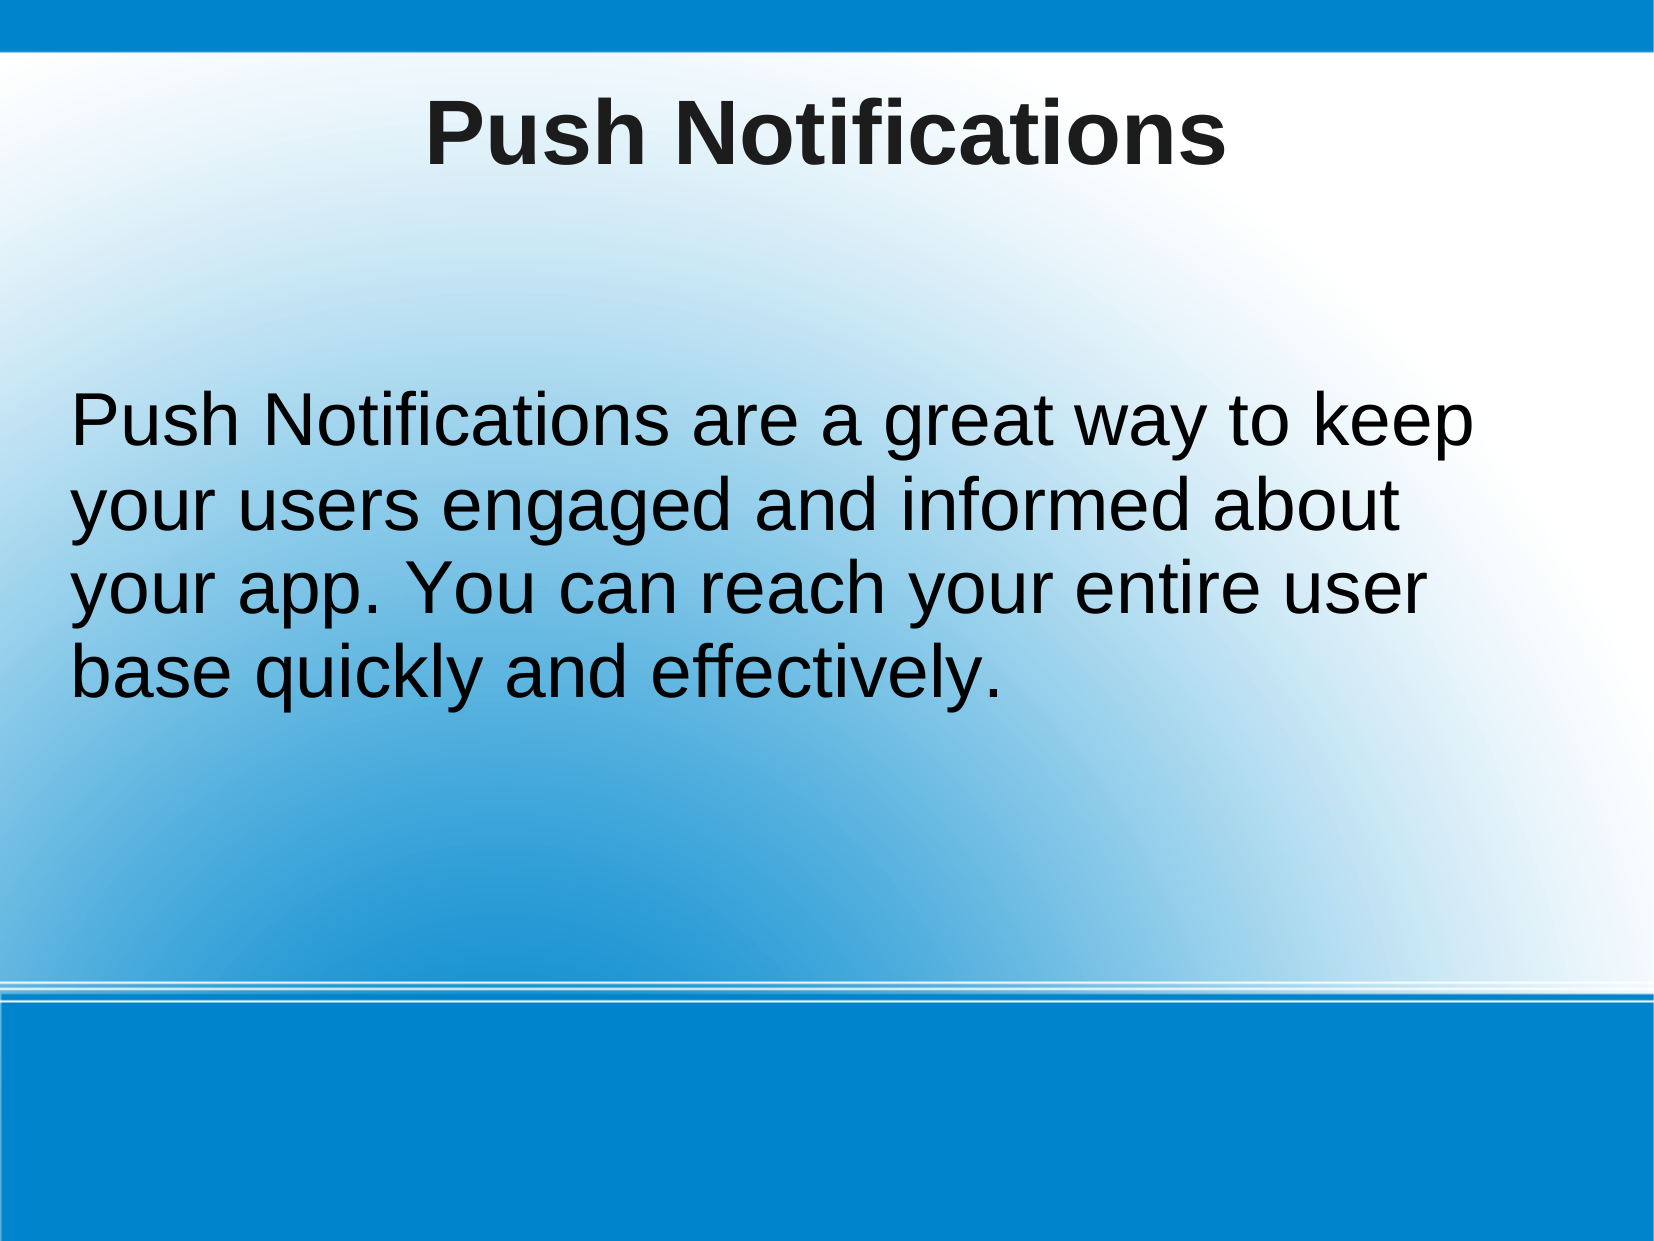

# Push Notifications
Push Notifications are a great way to keep your users engaged and informed about your app. You can reach your entire user base quickly and effectively.